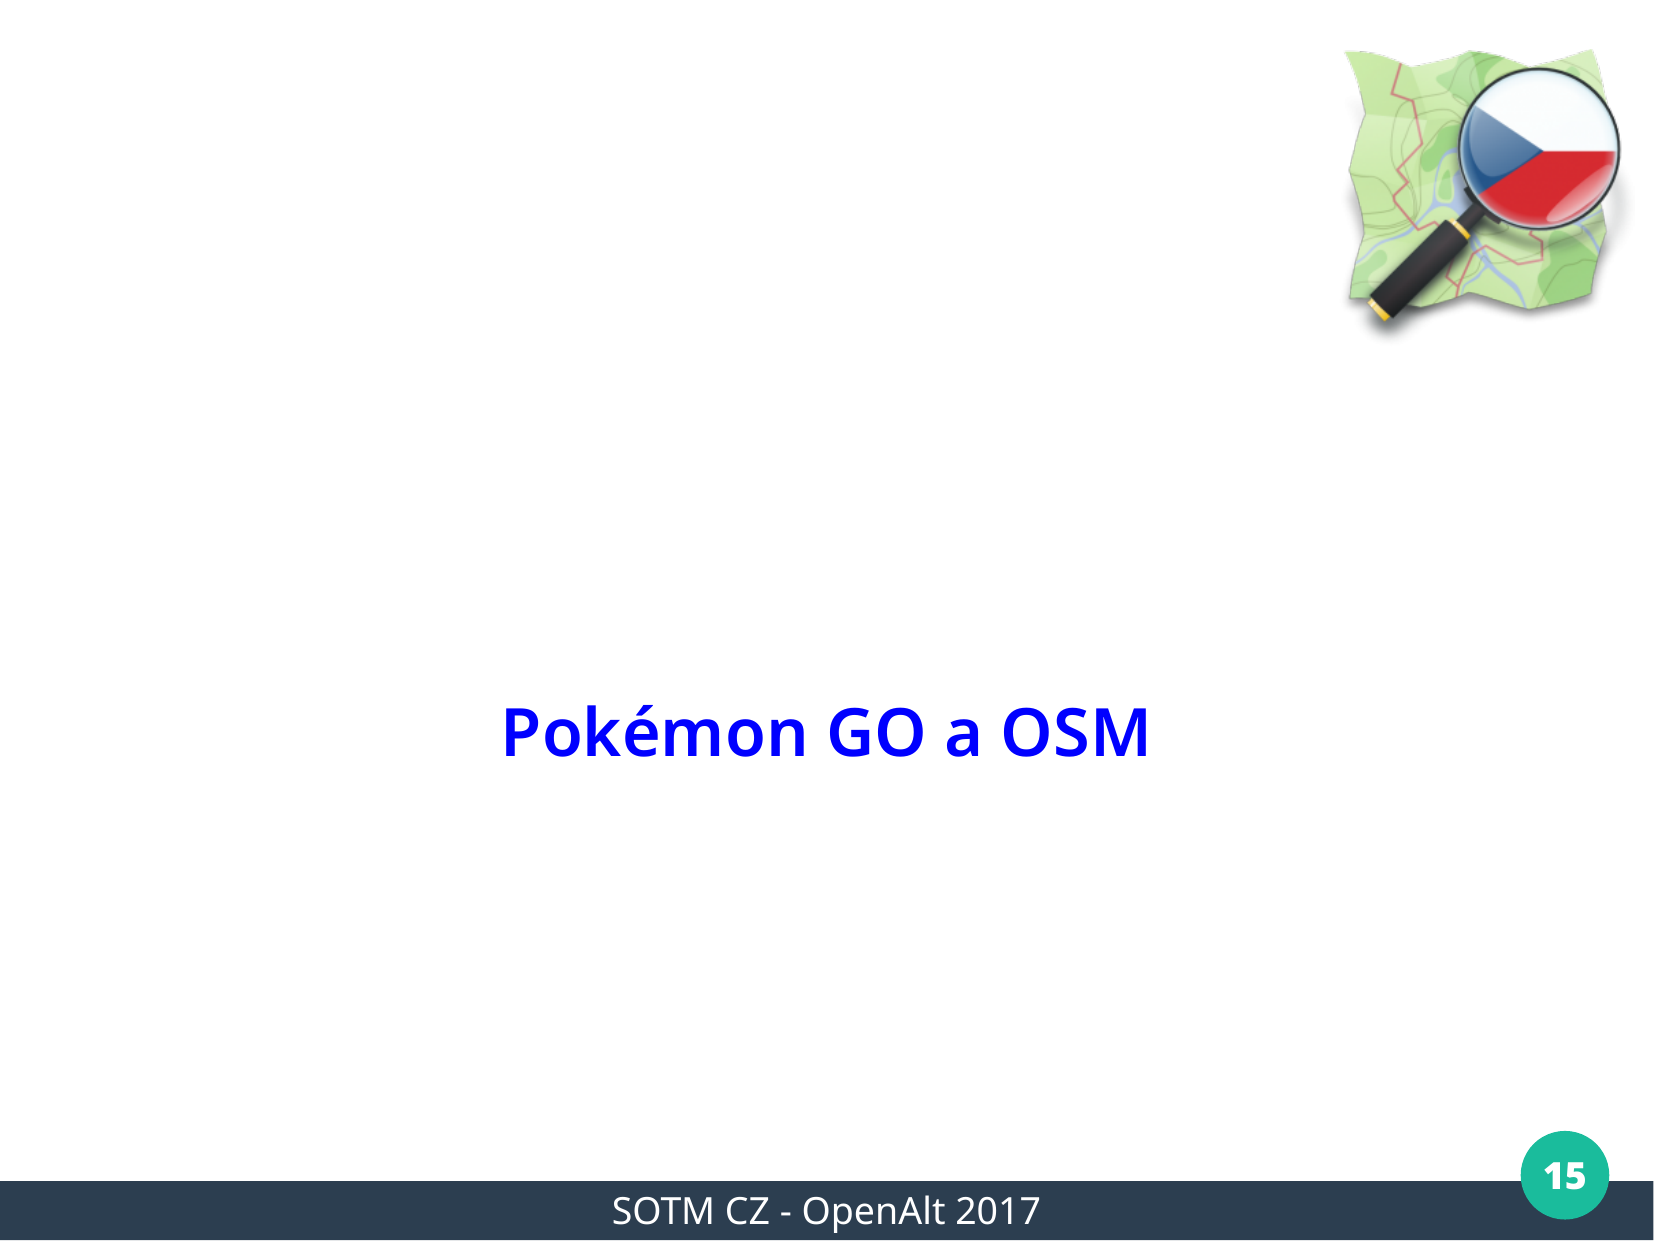

#
Pokémon GO a OSM
15
SOTM CZ - OpenAlt 2017